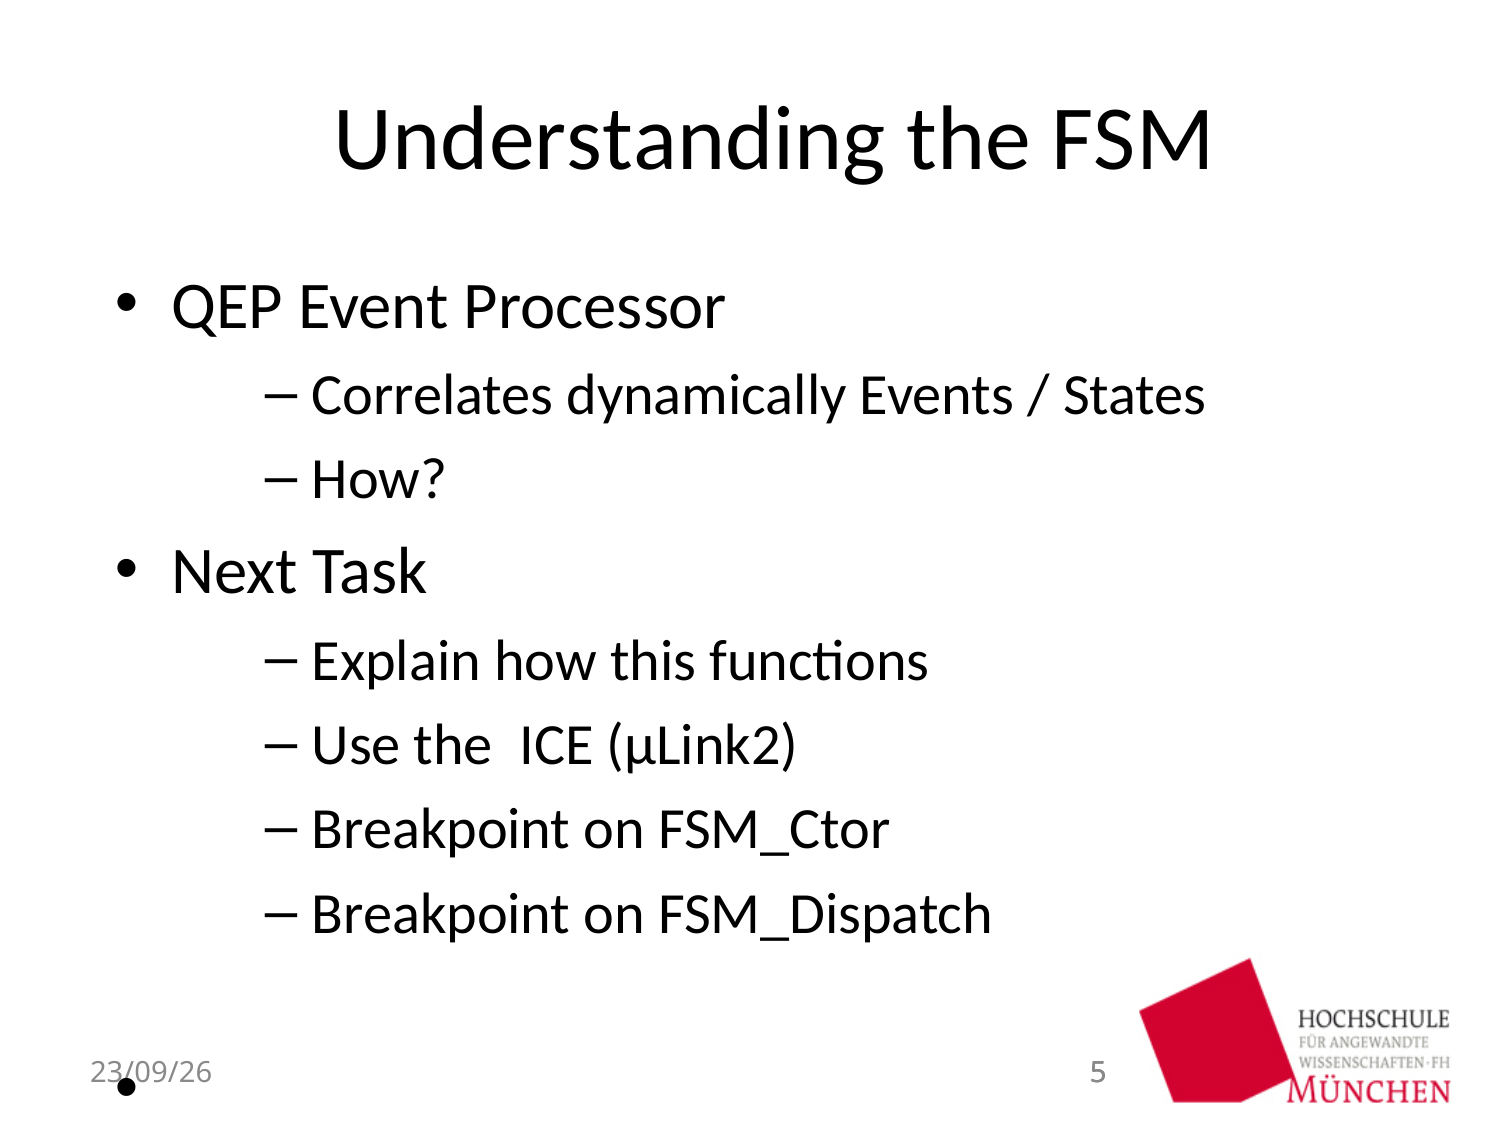

#
Understanding the FSM
QEP Event Processor
Correlates dynamically Events / States
How?
Next Task
Explain how this functions
Use the ICE (µLink2)
Breakpoint on FSM_Ctor
Breakpoint on FSM_Dispatch